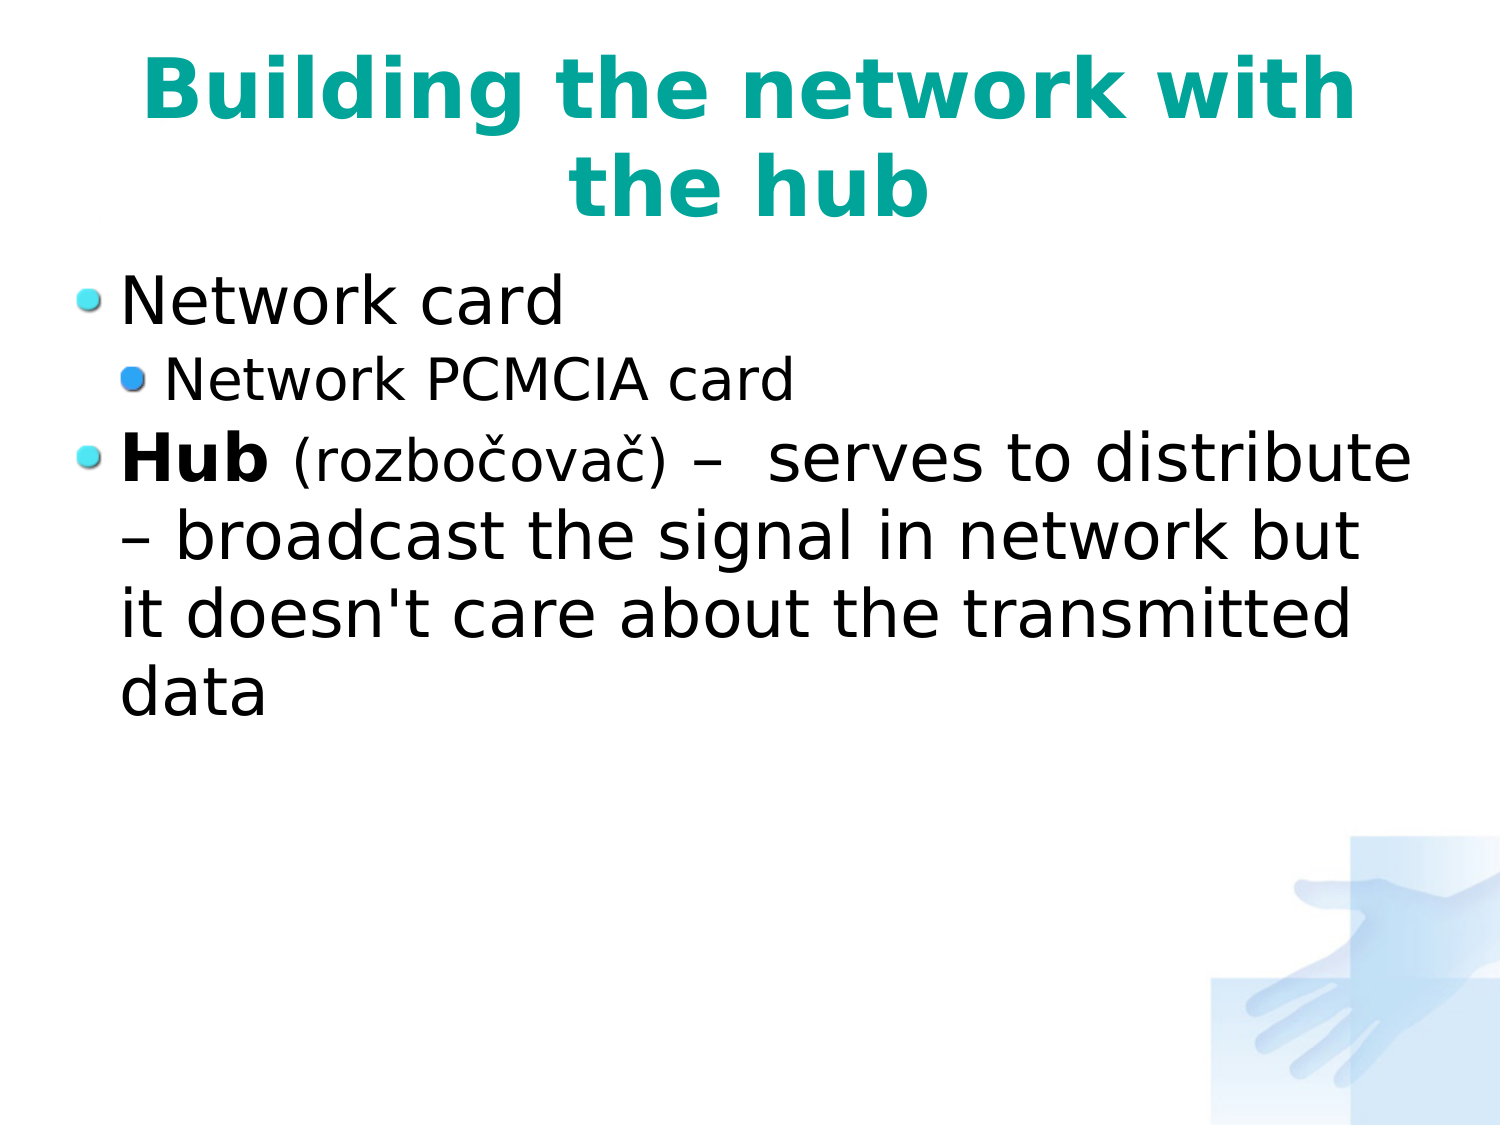

# Building the network with the hub
Network card
Network PCMCIA card
Hub (rozbočovač) – serves to distribute – broadcast the signal in network but it doesn't care about the transmitted data